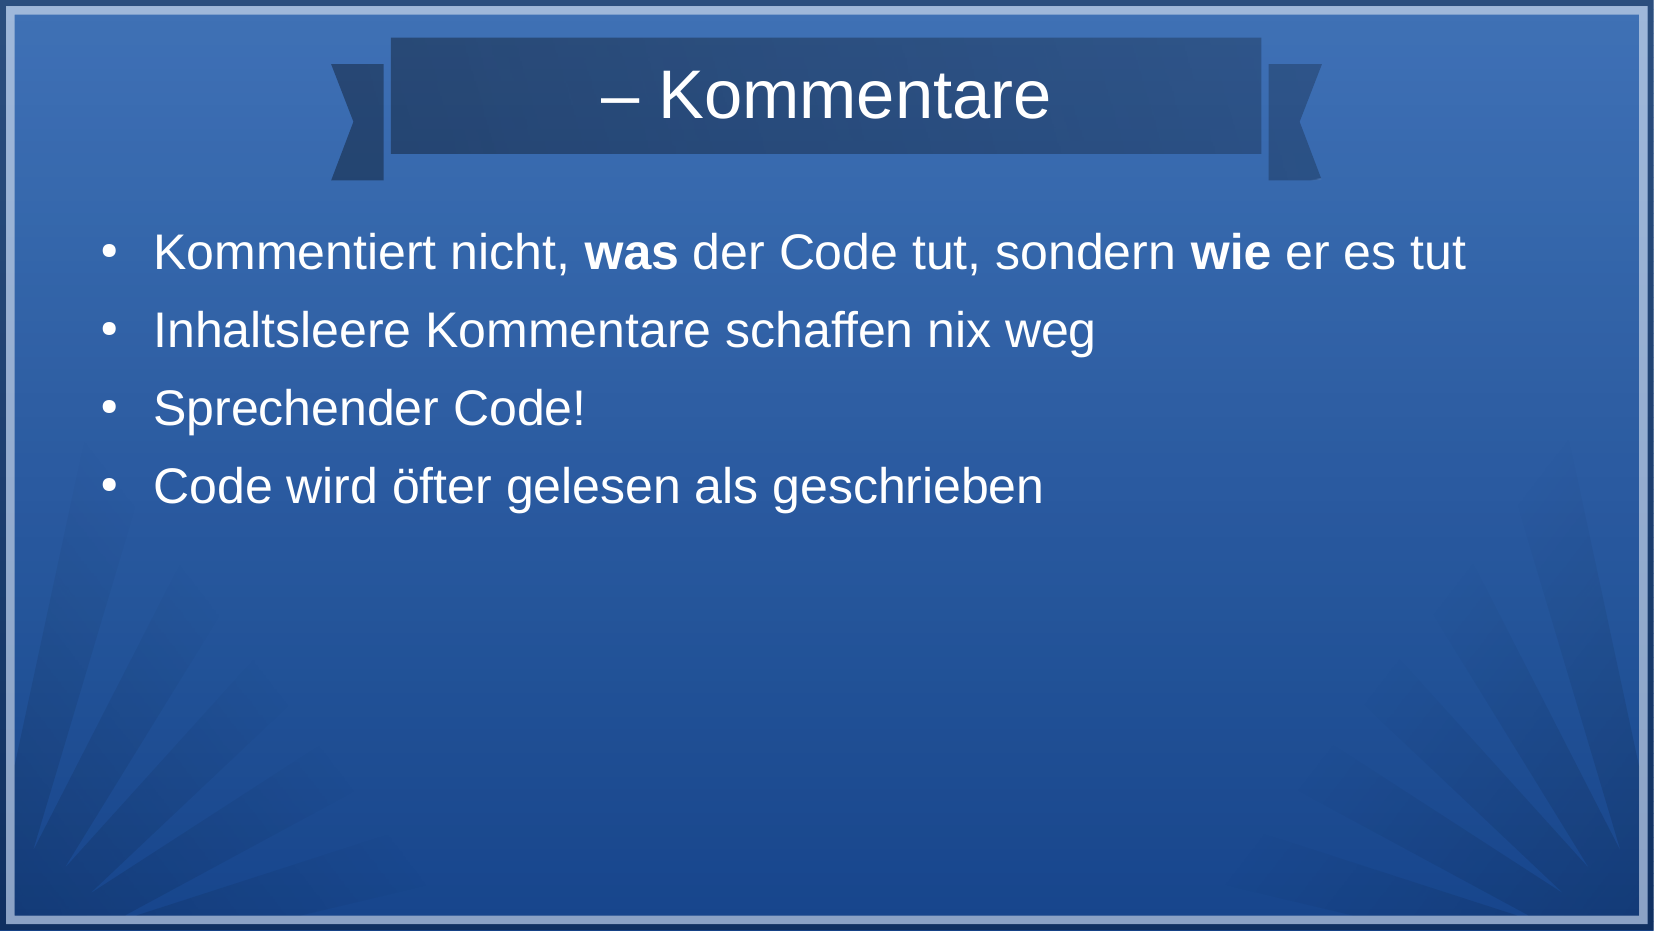

# – Kommentare
Kommentiert nicht, was der Code tut, sondern wie er es tut
Inhaltsleere Kommentare schaffen nix weg
Sprechender Code!
Code wird öfter gelesen als geschrieben